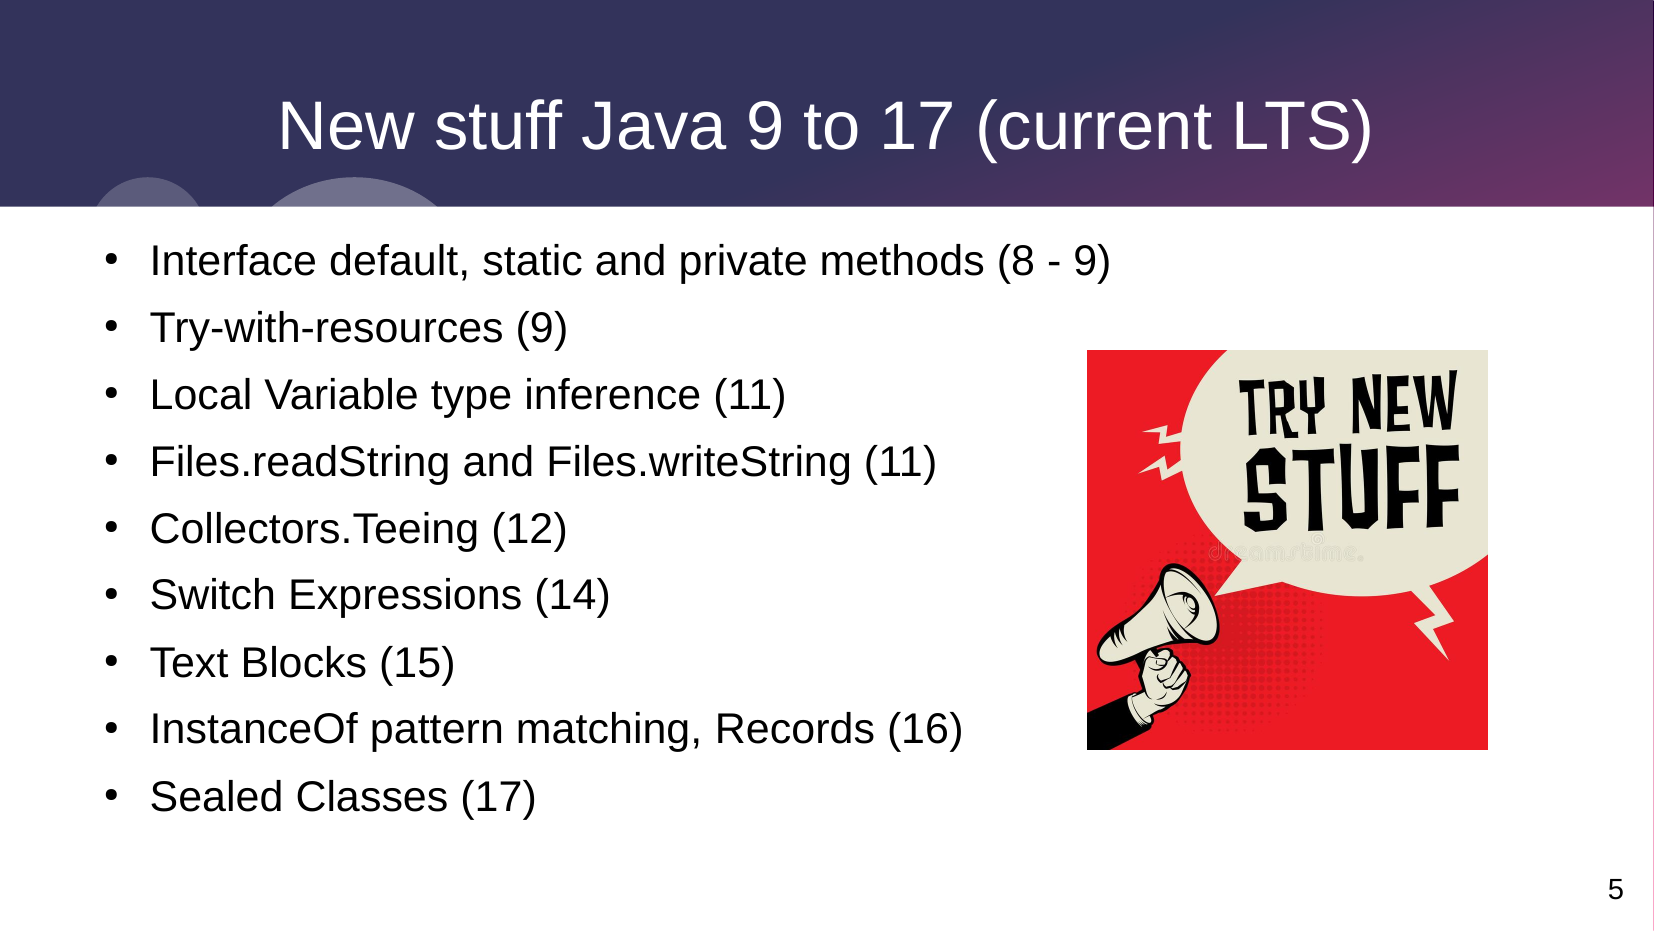

# New stuff Java 9 to 17 (current LTS)
Interface default, static and private methods (8 - 9)
Try-with-resources (9)
Local Variable type inference (11)
Files.readString and Files.writeString (11)
Collectors.Teeing (12)
Switch Expressions (14)
Text Blocks (15)
InstanceOf pattern matching, Records (16)
Sealed Classes (17)